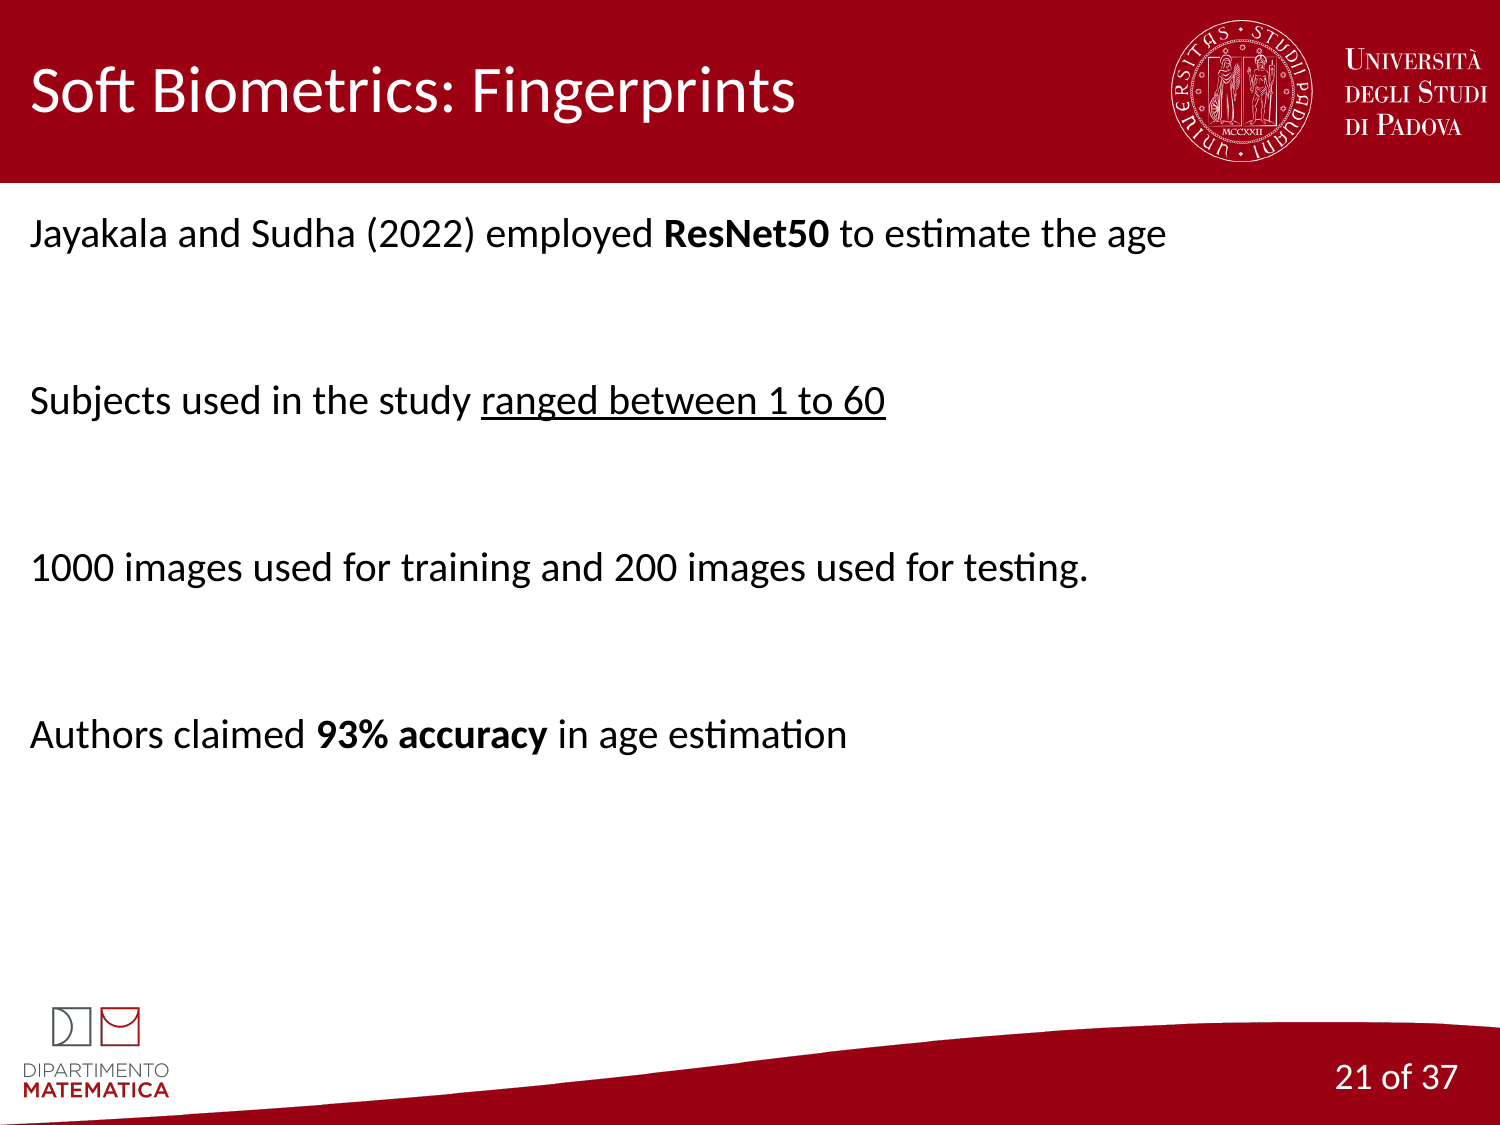

# Soft Biometrics: Fingerprints
Jayakala and Sudha (2022) employed ResNet50 to estimate the age
Subjects used in the study ranged between 1 to 60
1000 images used for training and 200 images used for testing.
Authors claimed 93% accuracy in age estimation
21 of 37